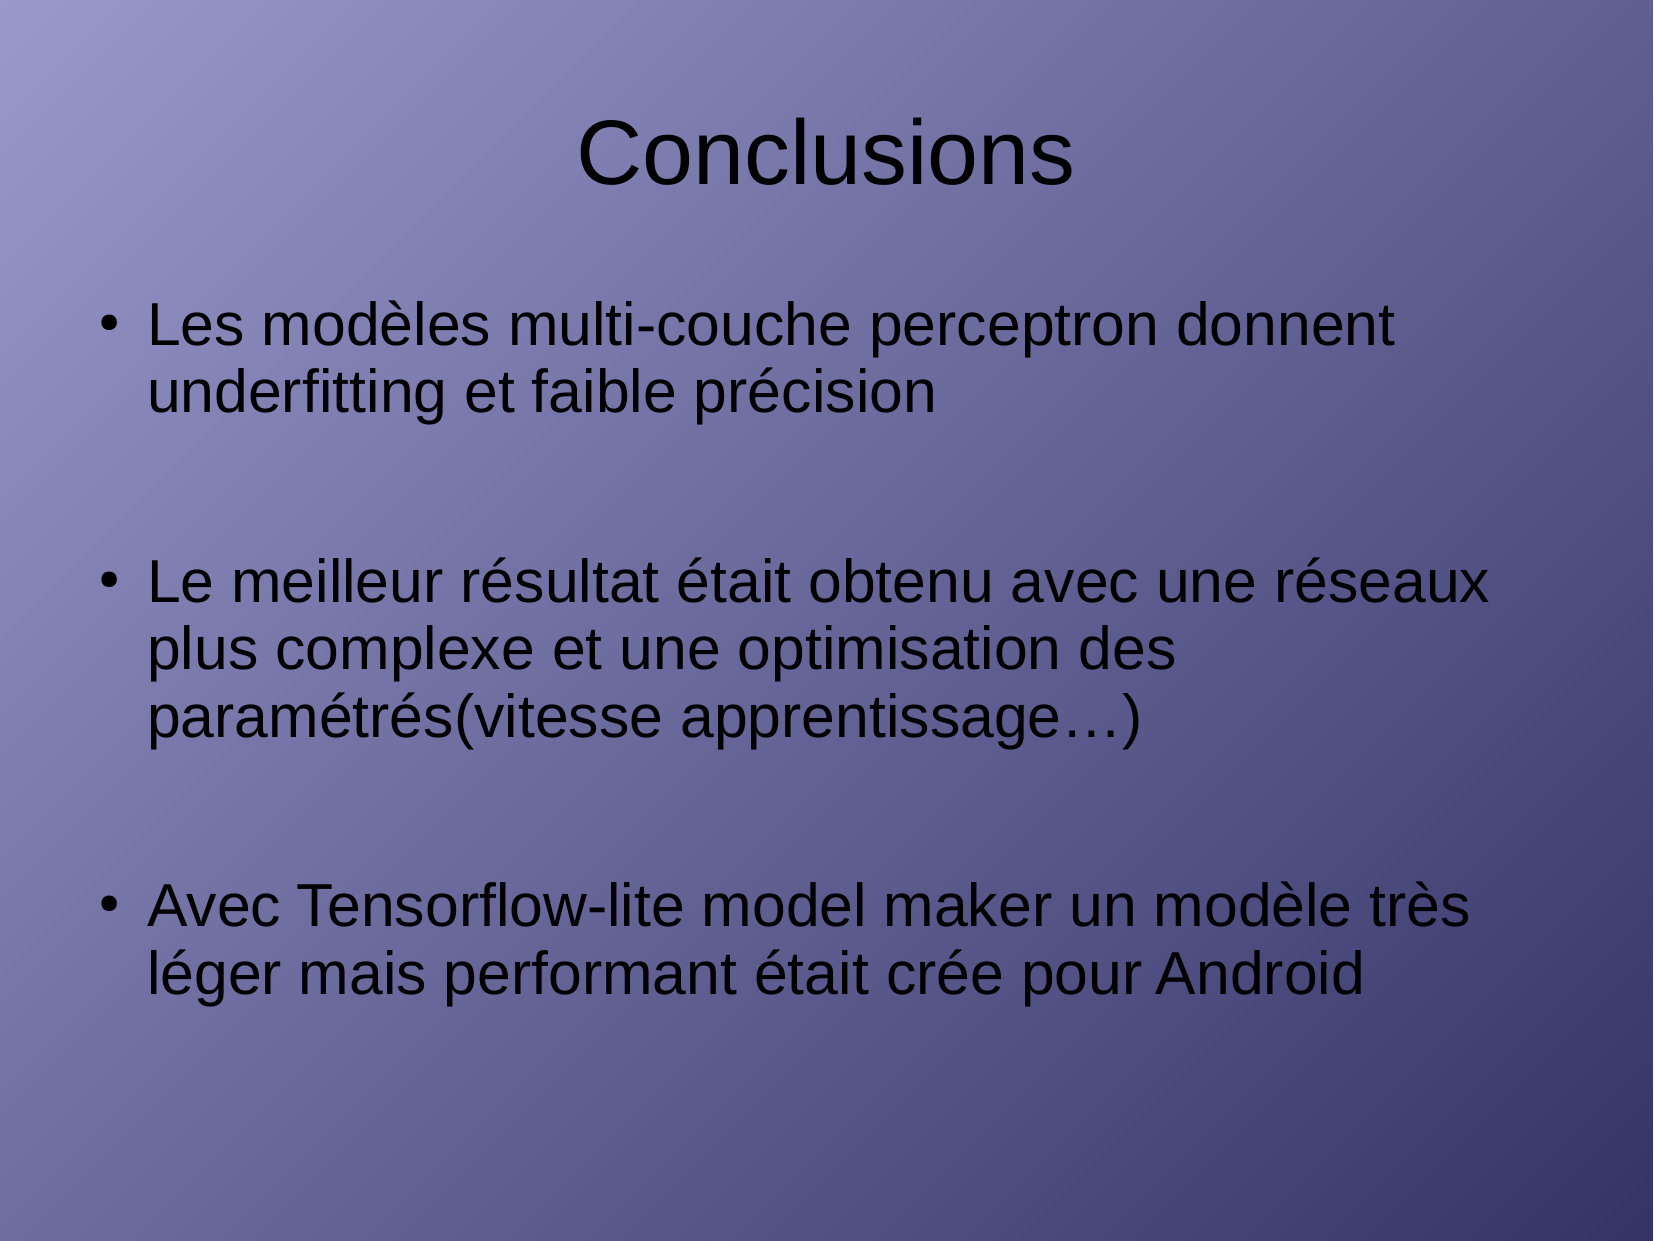

# Conclusions
Les modèles multi-couche perceptron donnent underfitting et faible précision
Le meilleur résultat était obtenu avec une réseaux plus complexe et une optimisation des paramétrés(vitesse apprentissage…)
Avec Tensorflow-lite model maker un modèle très léger mais performant était crée pour Android